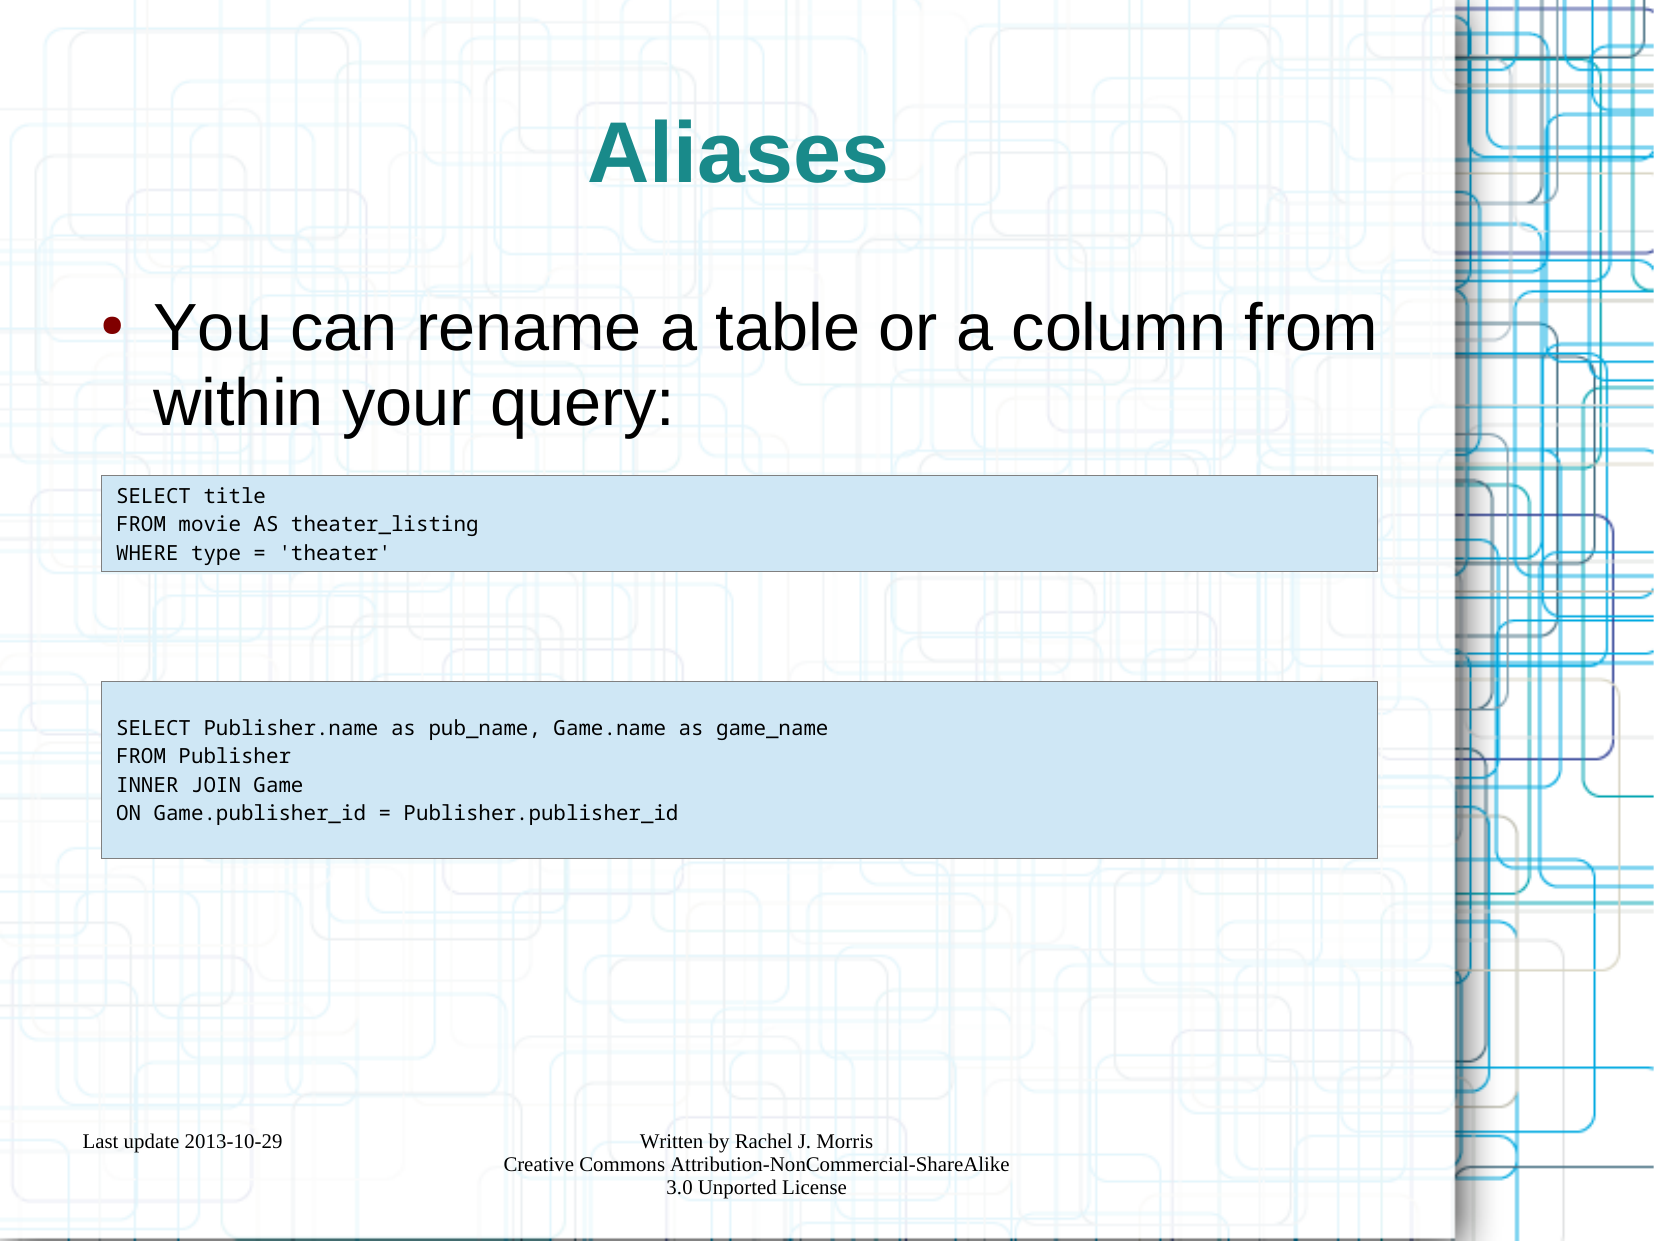

# Aliases
You can rename a table or a column from within your query:
SELECT title
FROM movie AS theater_listing
WHERE type = 'theater'
SELECT Publisher.name as pub_name, Game.name as game_name
FROM Publisher
INNER JOIN Game
ON Game.publisher_id = Publisher.publisher_id